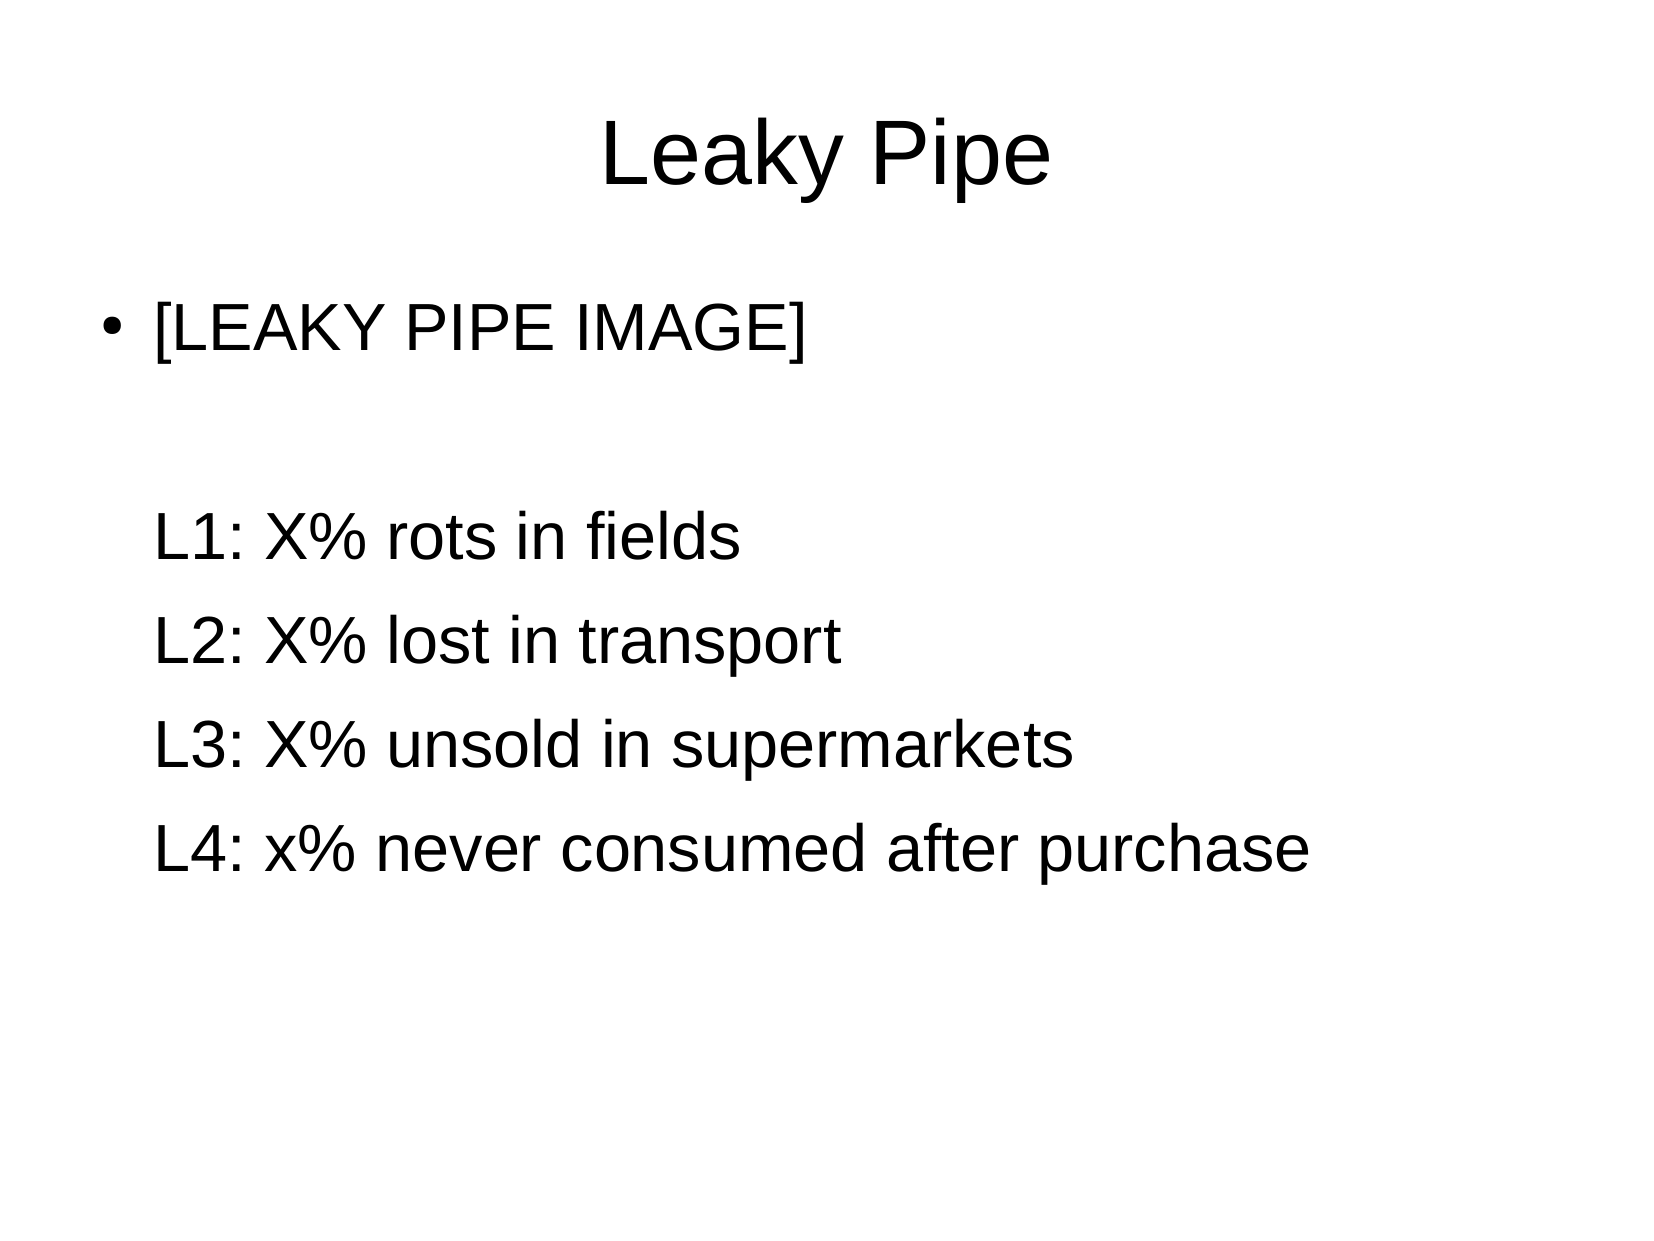

# Leaky Pipe
[LEAKY PIPE IMAGE]
L1: X% rots in fields
L2: X% lost in transport
L3: X% unsold in supermarkets
L4: x% never consumed after purchase